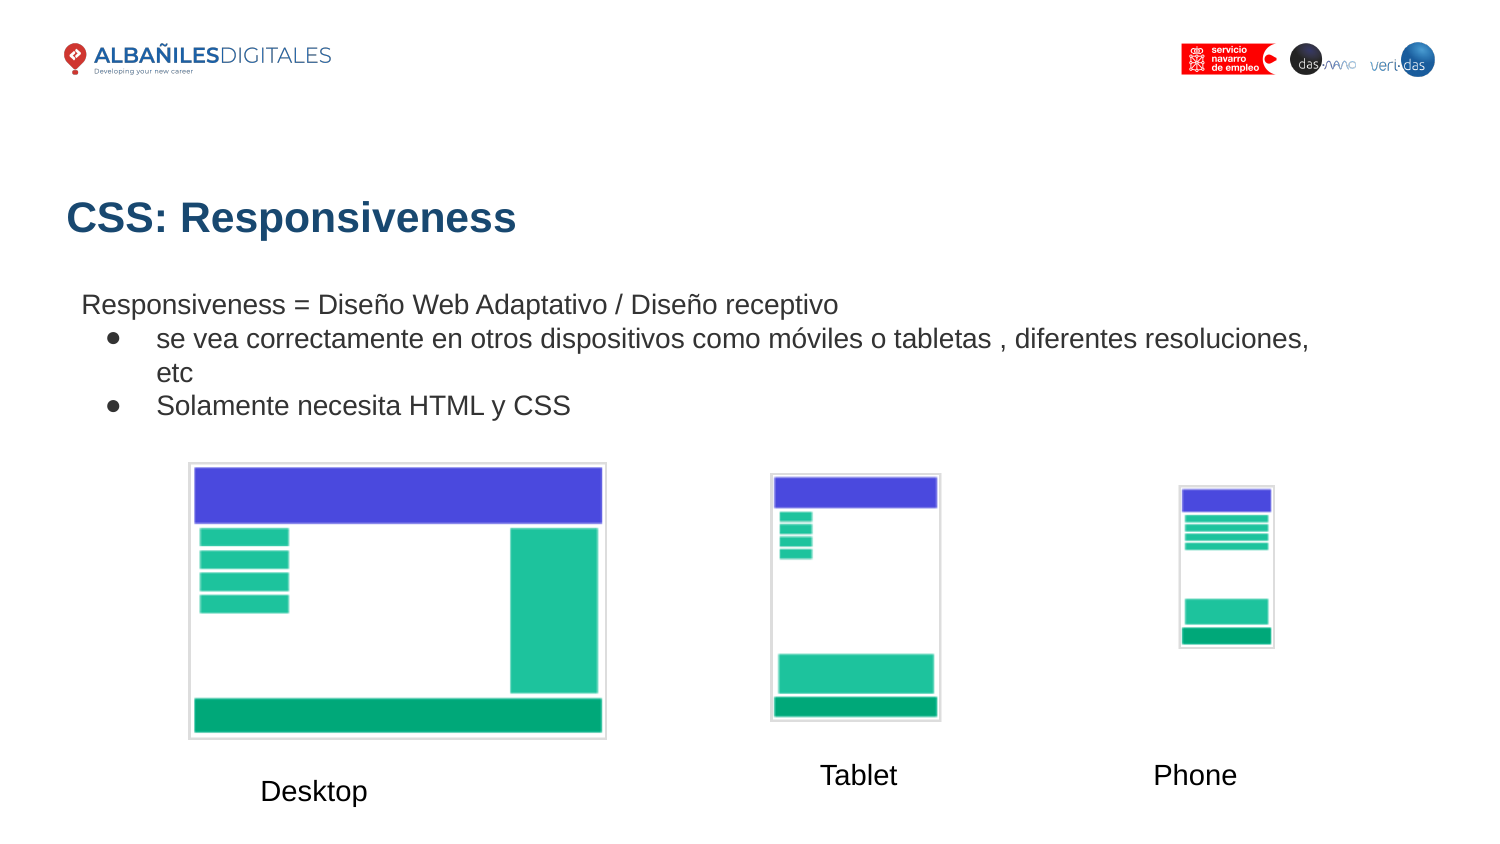

CSS: Responsiveness
Responsiveness = Diseño Web Adaptativo / Diseño receptivo
se vea correctamente en otros dispositivos como móviles o tabletas , diferentes resoluciones, etc
Solamente necesita HTML y CSS
Tablet
Phone
Desktop